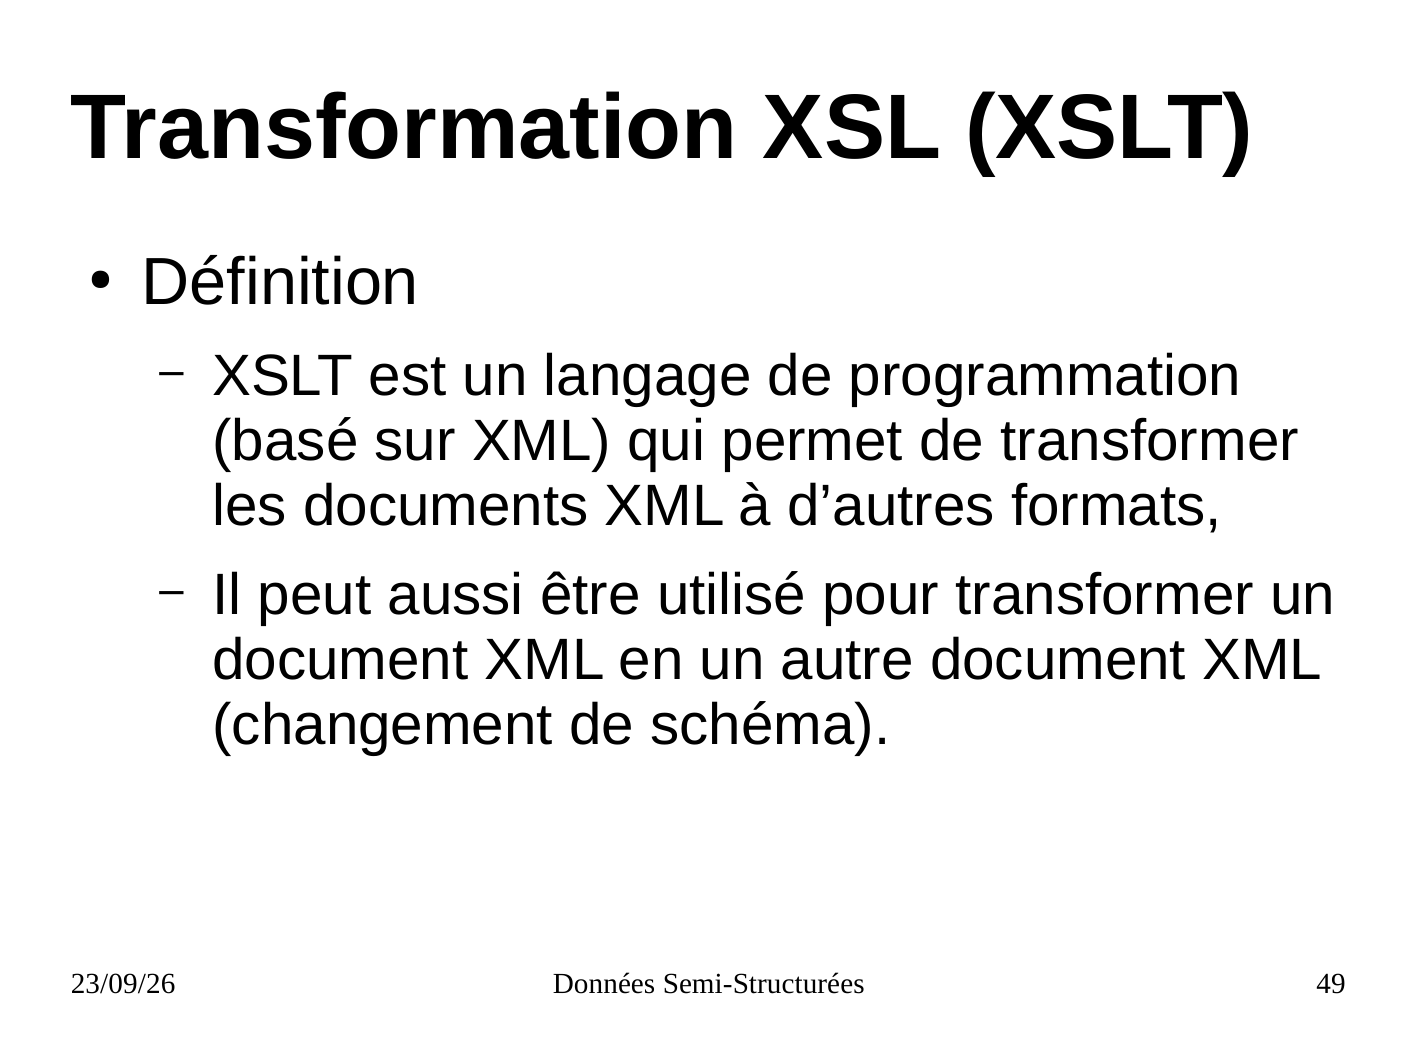

# Transformation XSL (XSLT)
Définition
XSLT est un langage de programmation (basé sur XML) qui permet de transformer les documents XML à d’autres formats,
Il peut aussi être utilisé pour transformer un document XML en un autre document XML (changement de schéma).
Données Semi-Structurées
49